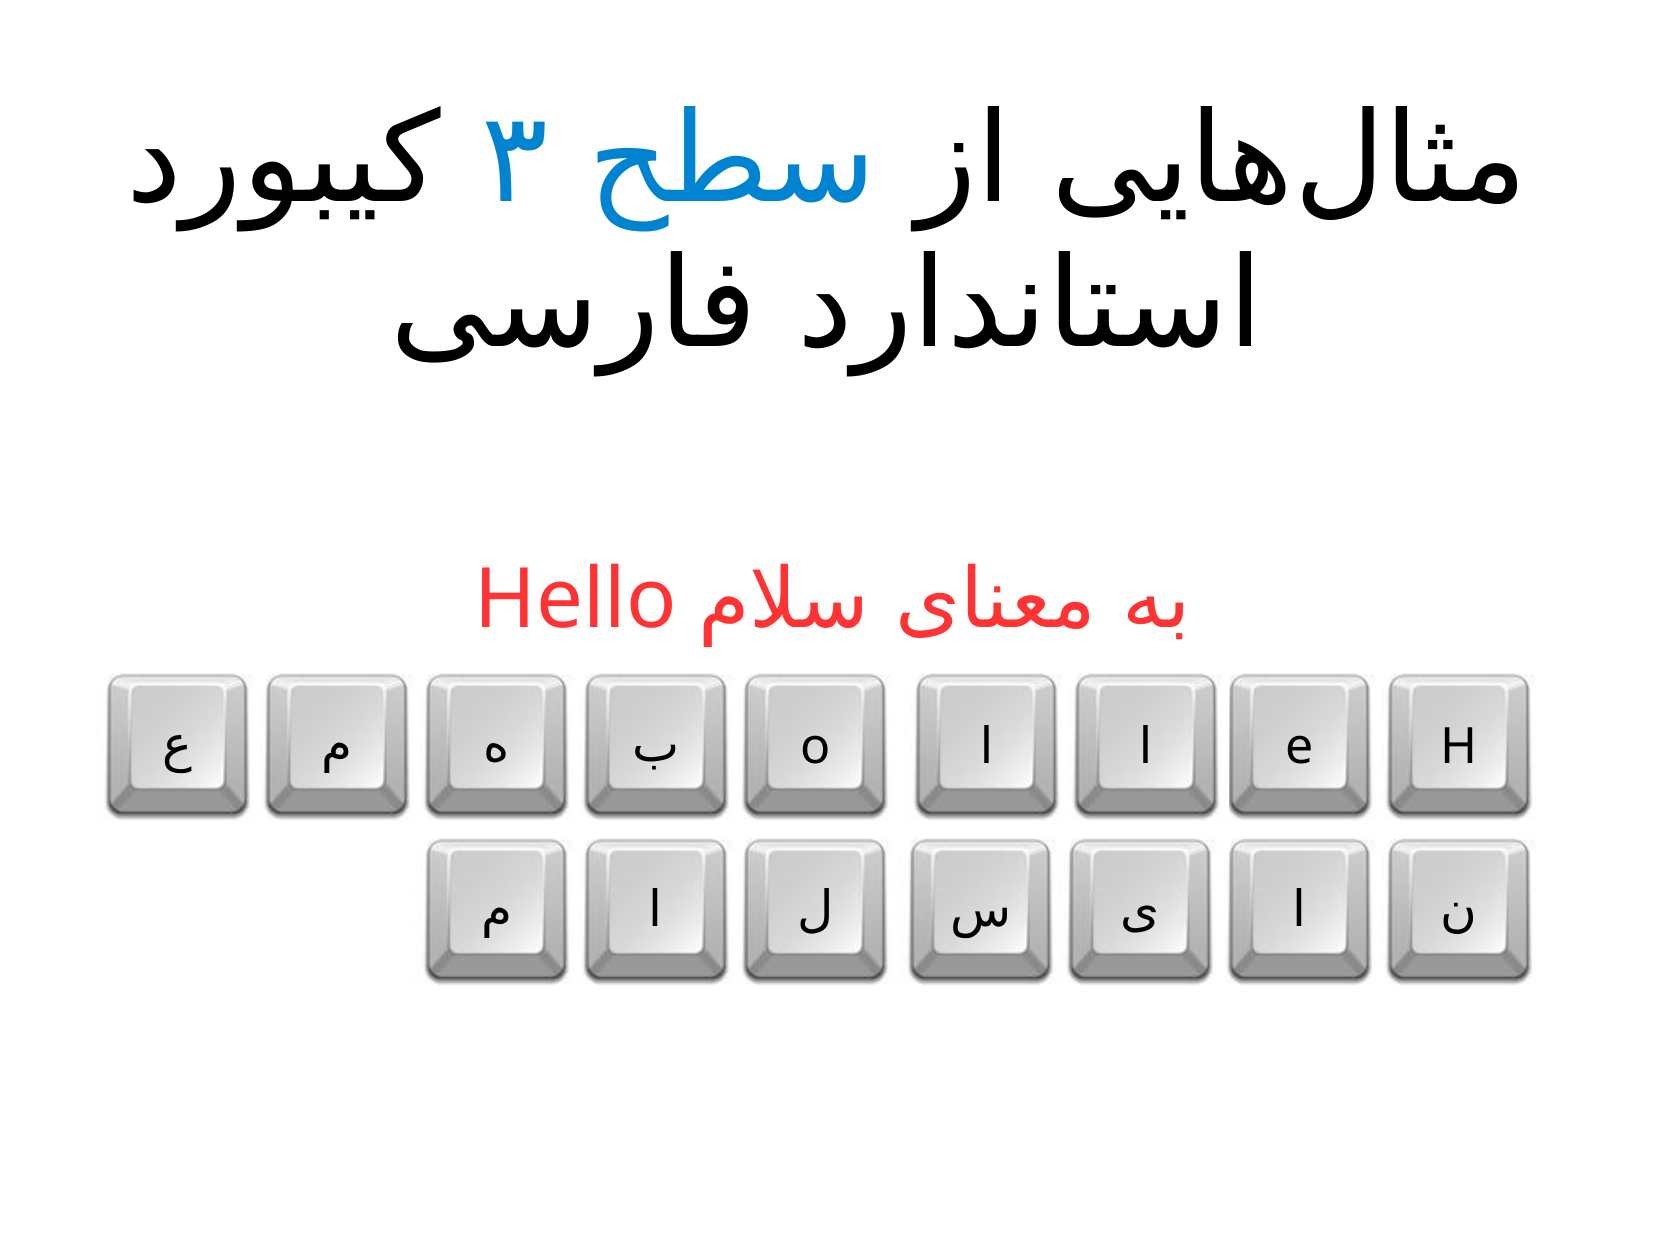

مثال‌هایی از سطح ۳ کیبورد استاندارد فارسی
Hello به معنای سلام
ع
م
ه
ب
o
l
l
e
H
م
ا
ل
س
ی
ا
ن